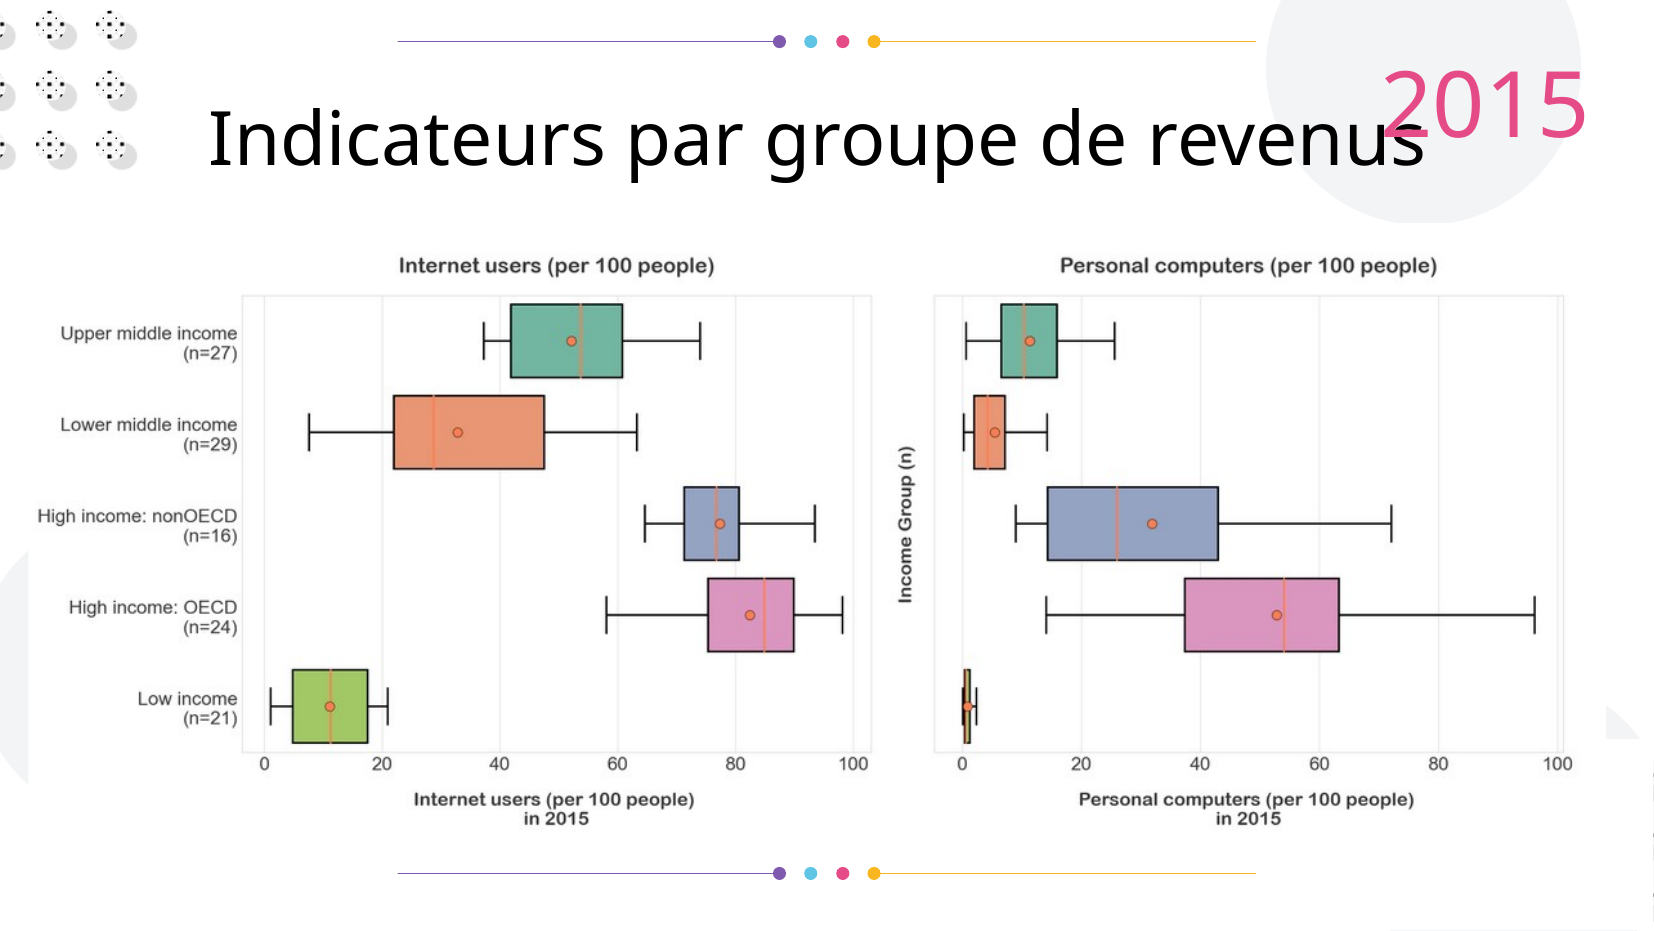

2015
Indicateurs par groupe de revenus
Mon nom est personne